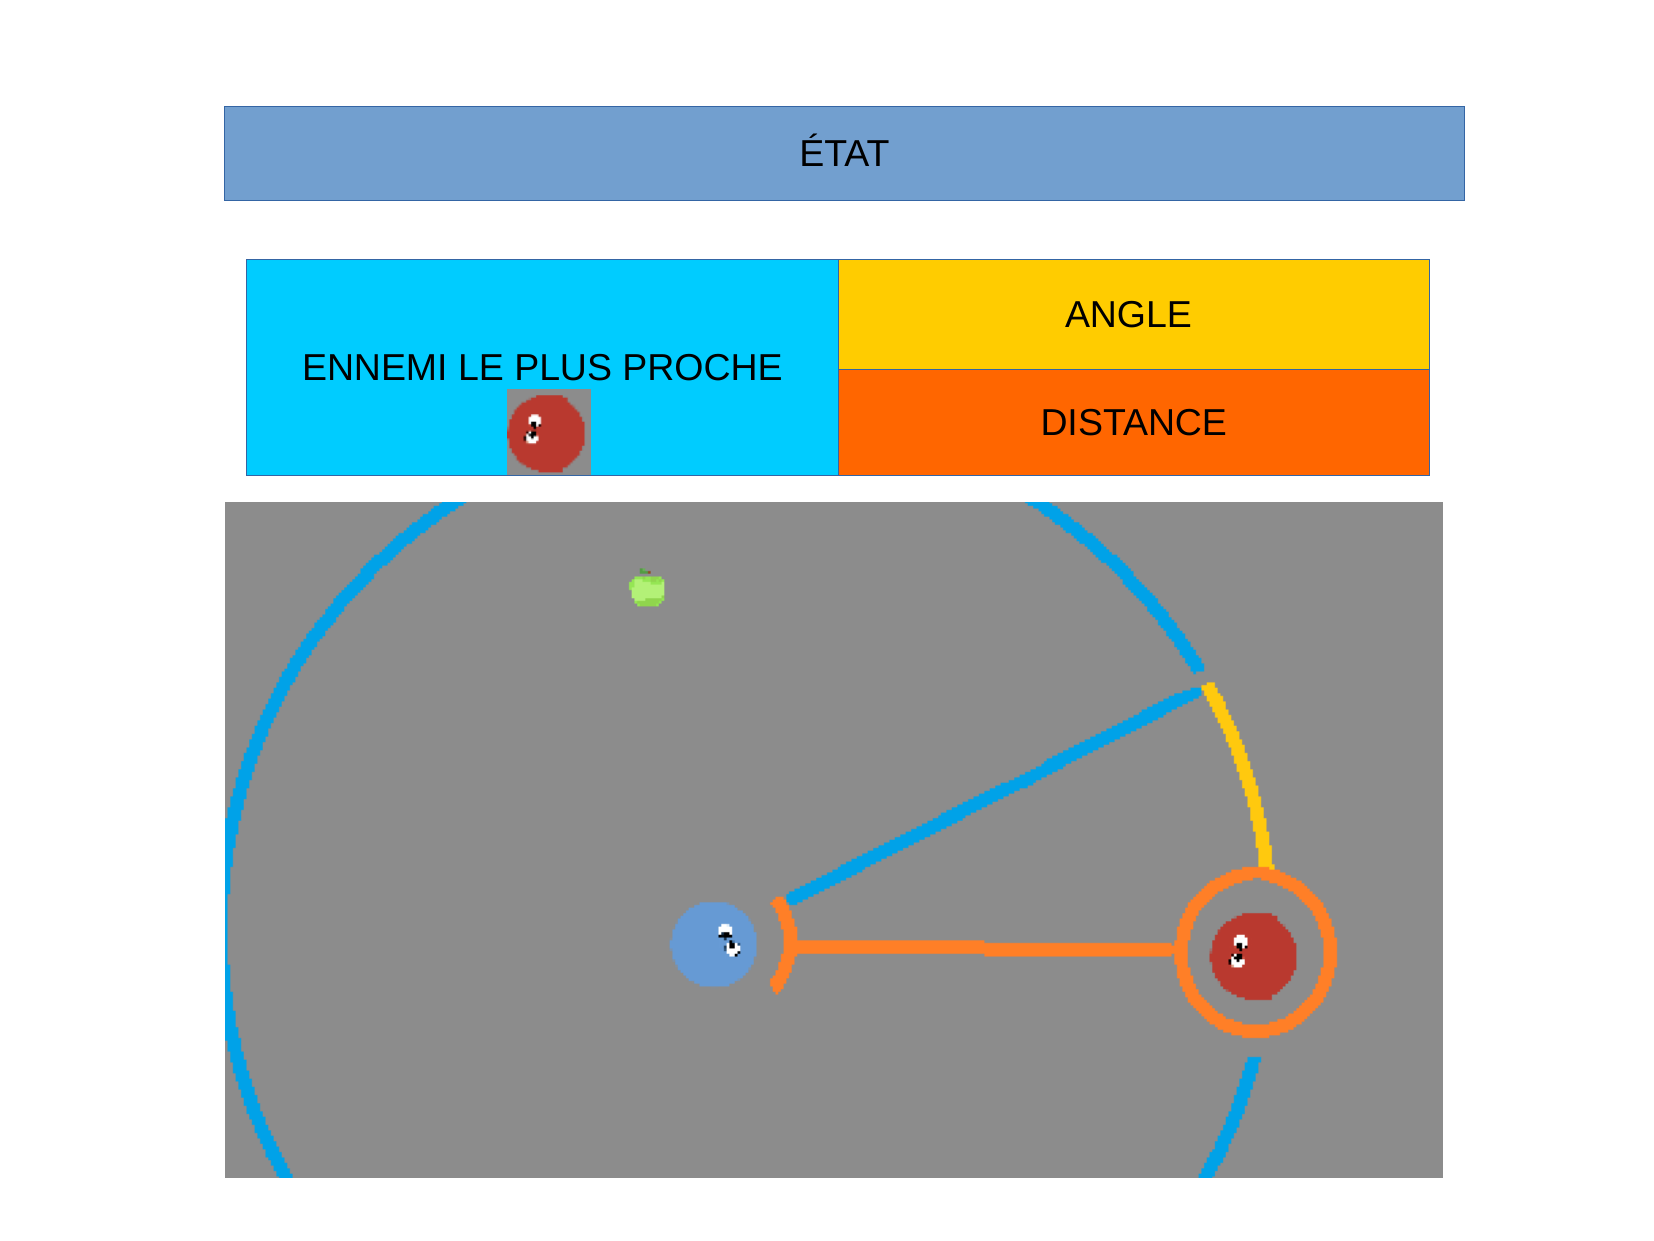

ÉTAT
ENNEMI LE PLUS PROCHE
ANGLE
DISTANCE